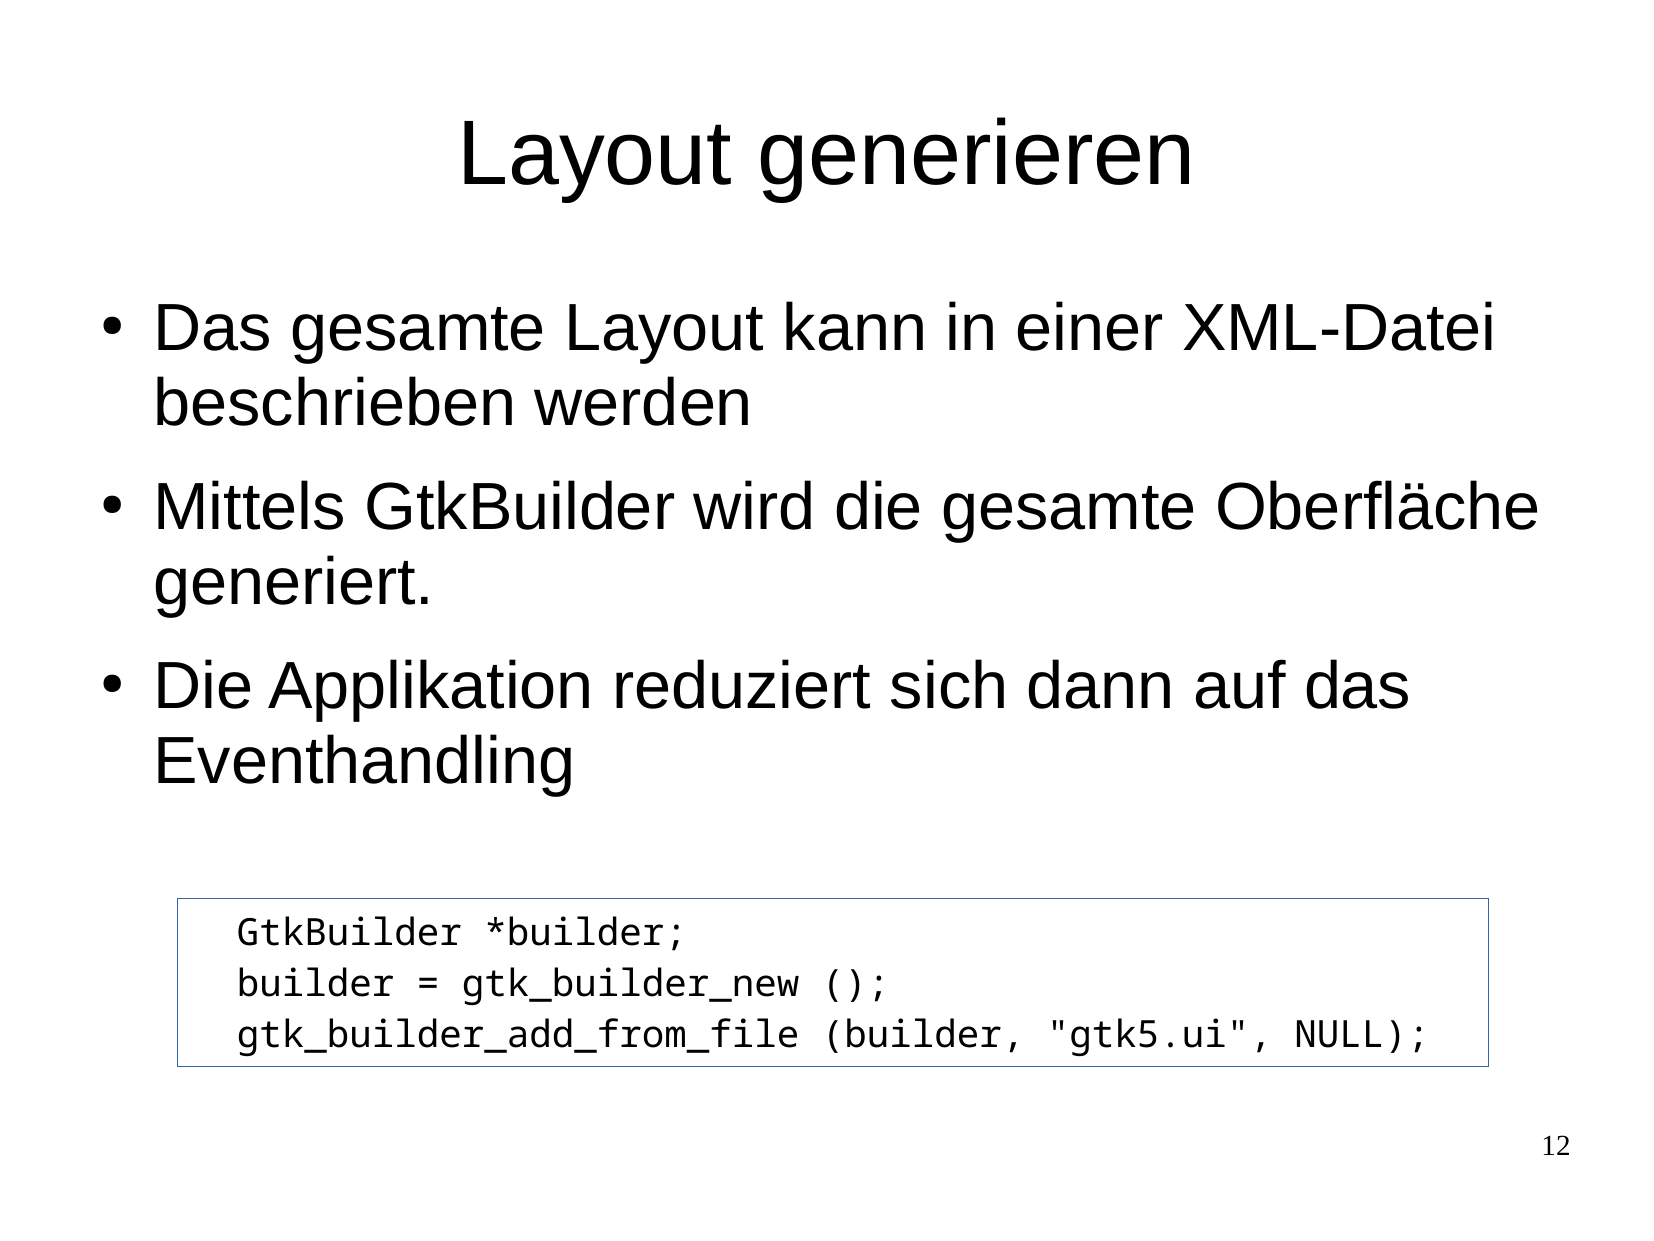

# Layout generieren
Das gesamte Layout kann in einer XML-Datei beschrieben werden
Mittels GtkBuilder wird die gesamte Oberfläche generiert.
Die Applikation reduziert sich dann auf das Eventhandling
 GtkBuilder *builder;
 builder = gtk_builder_new ();
 gtk_builder_add_from_file (builder, "gtk5.ui", NULL);
12